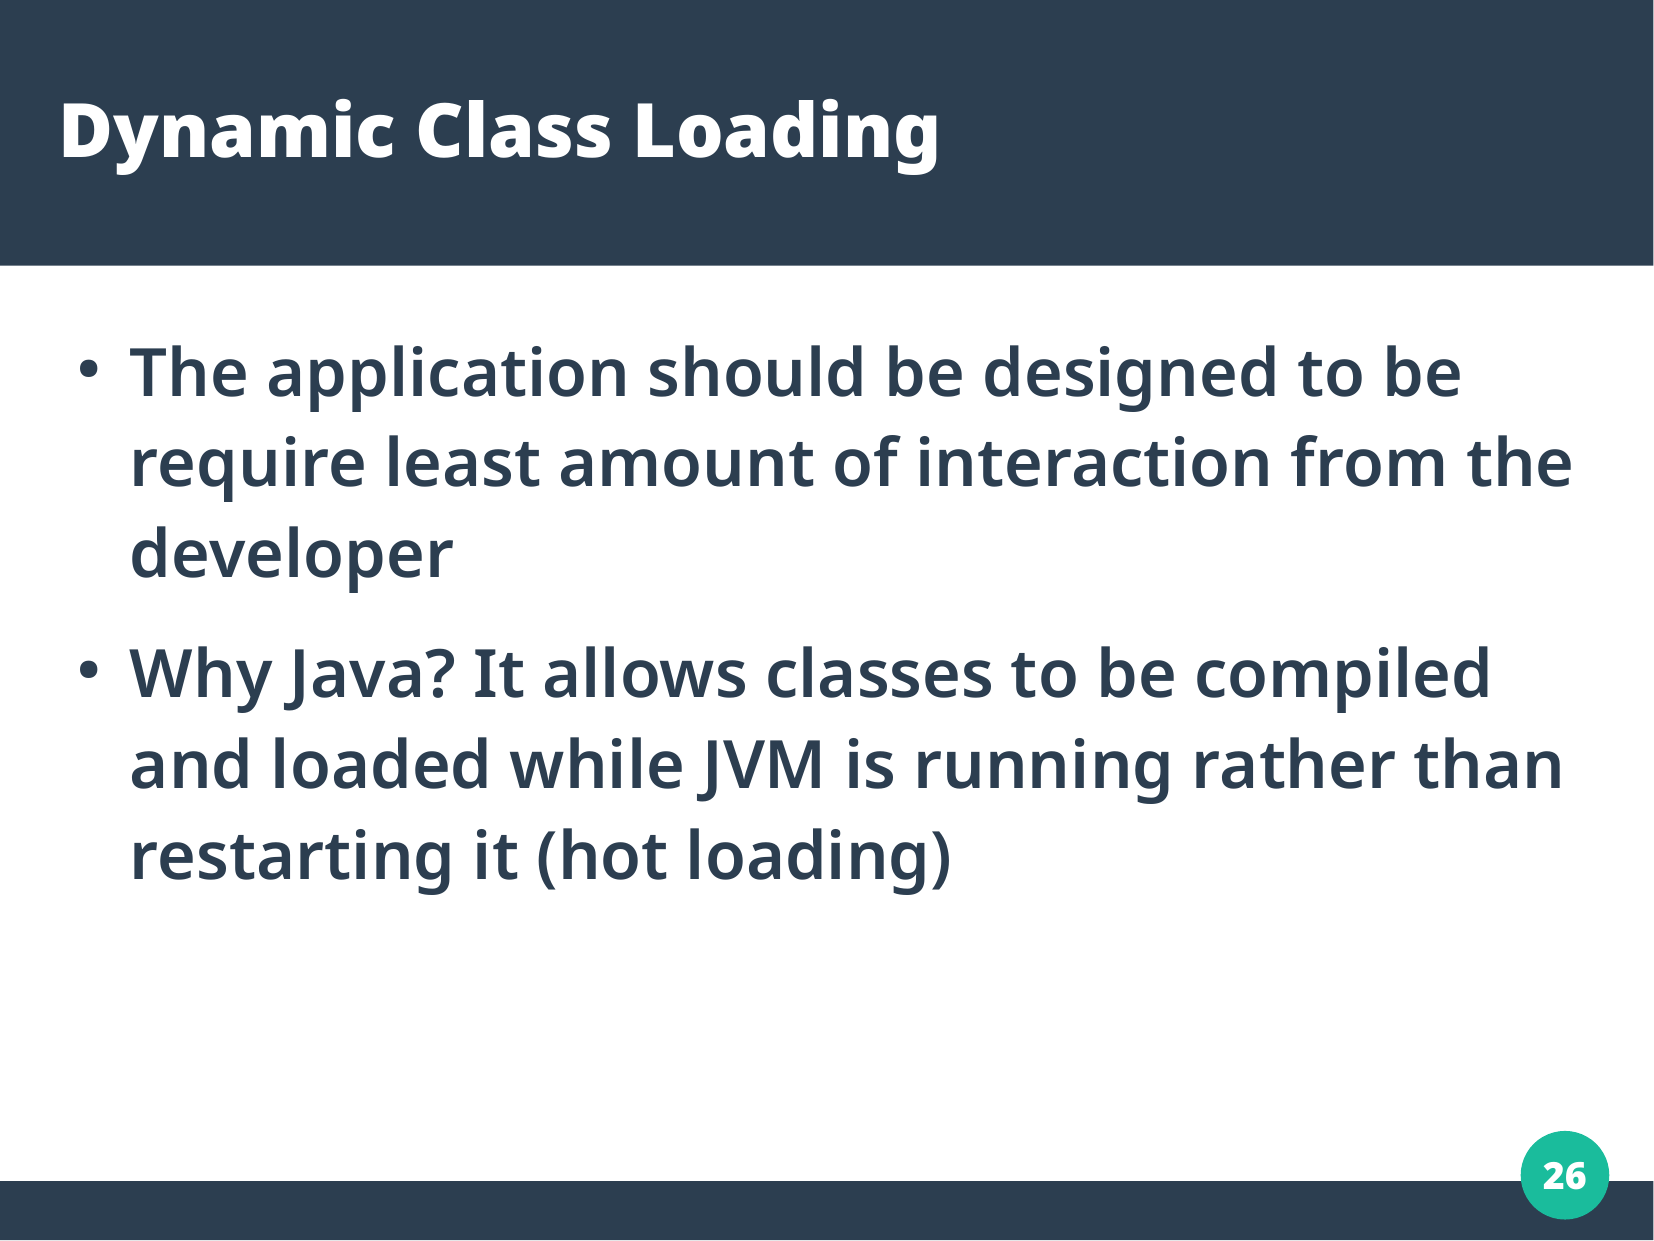

# Dynamic Class Loading
The application should be designed to be require least amount of interaction from the developer
Why Java? It allows classes to be compiled and loaded while JVM is running rather than restarting it (hot loading)
26